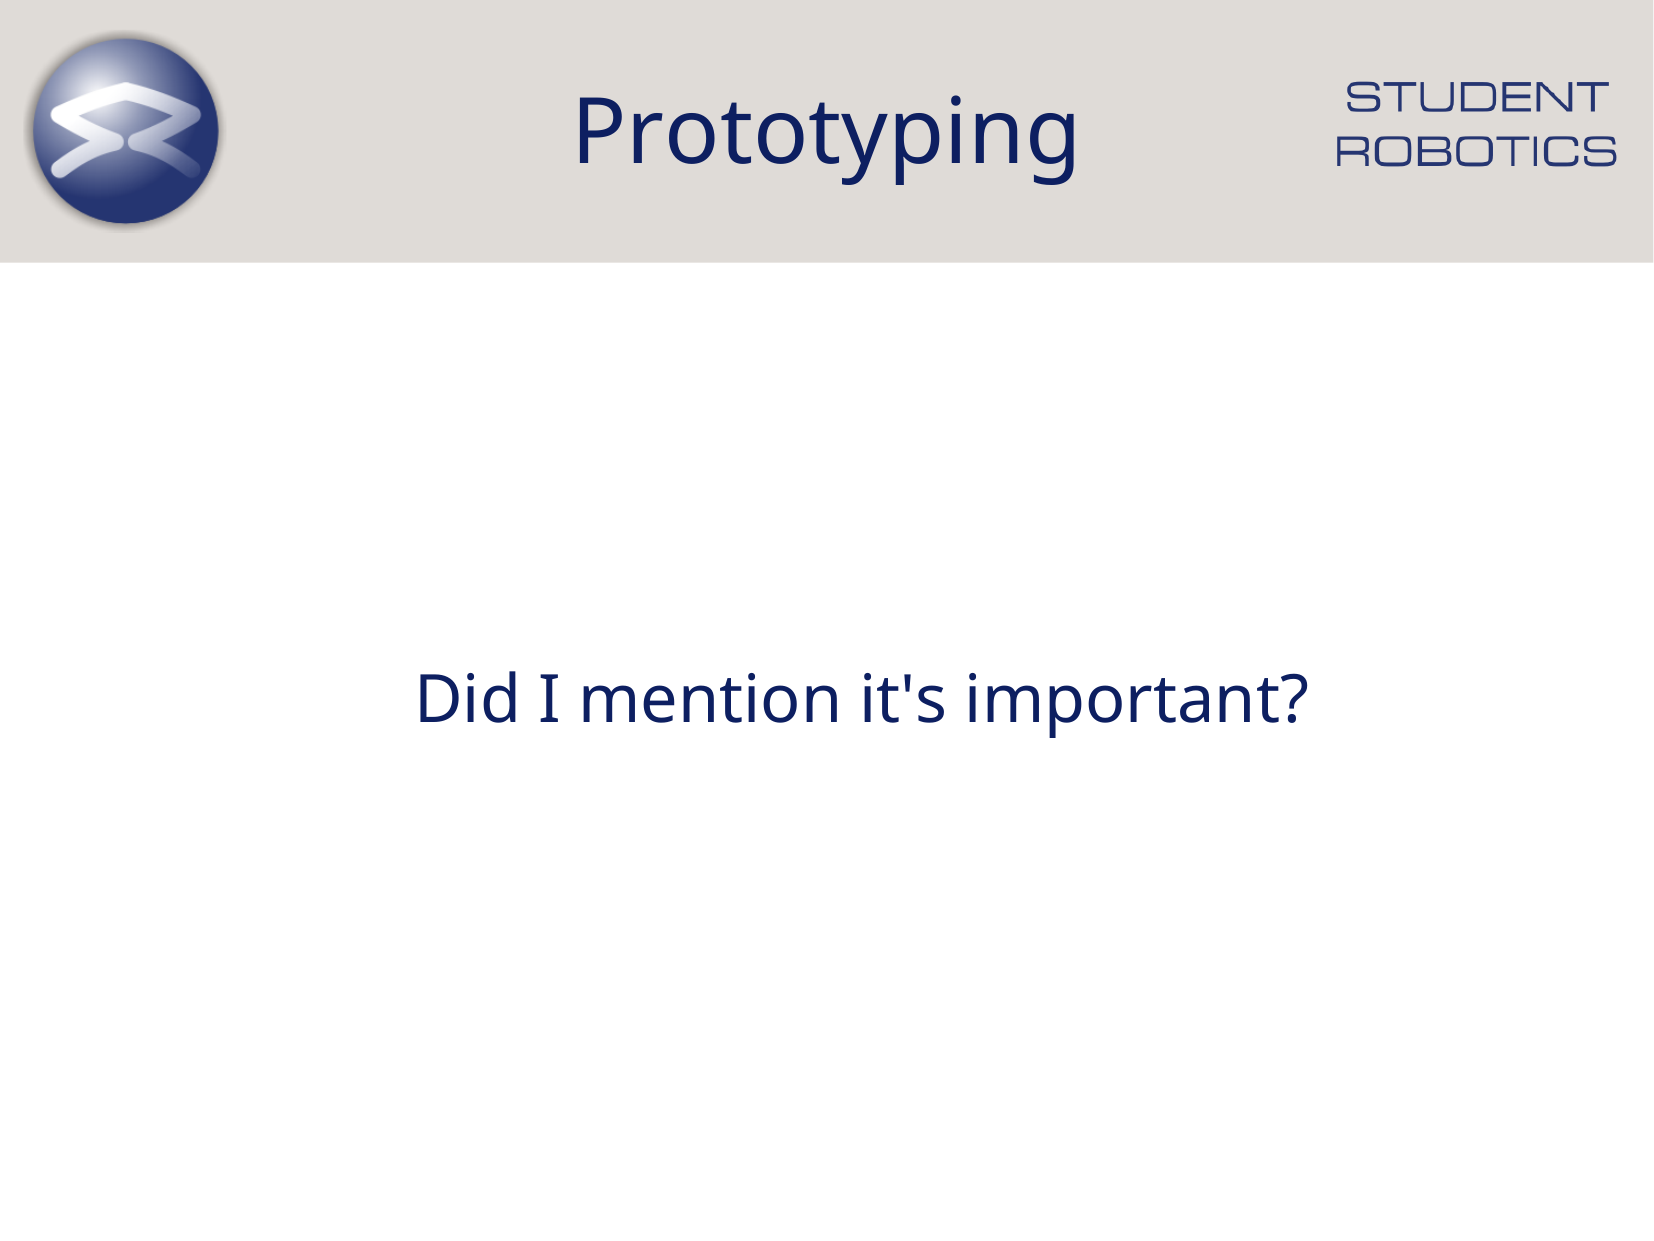

# Prototyping
Did I mention it's important?